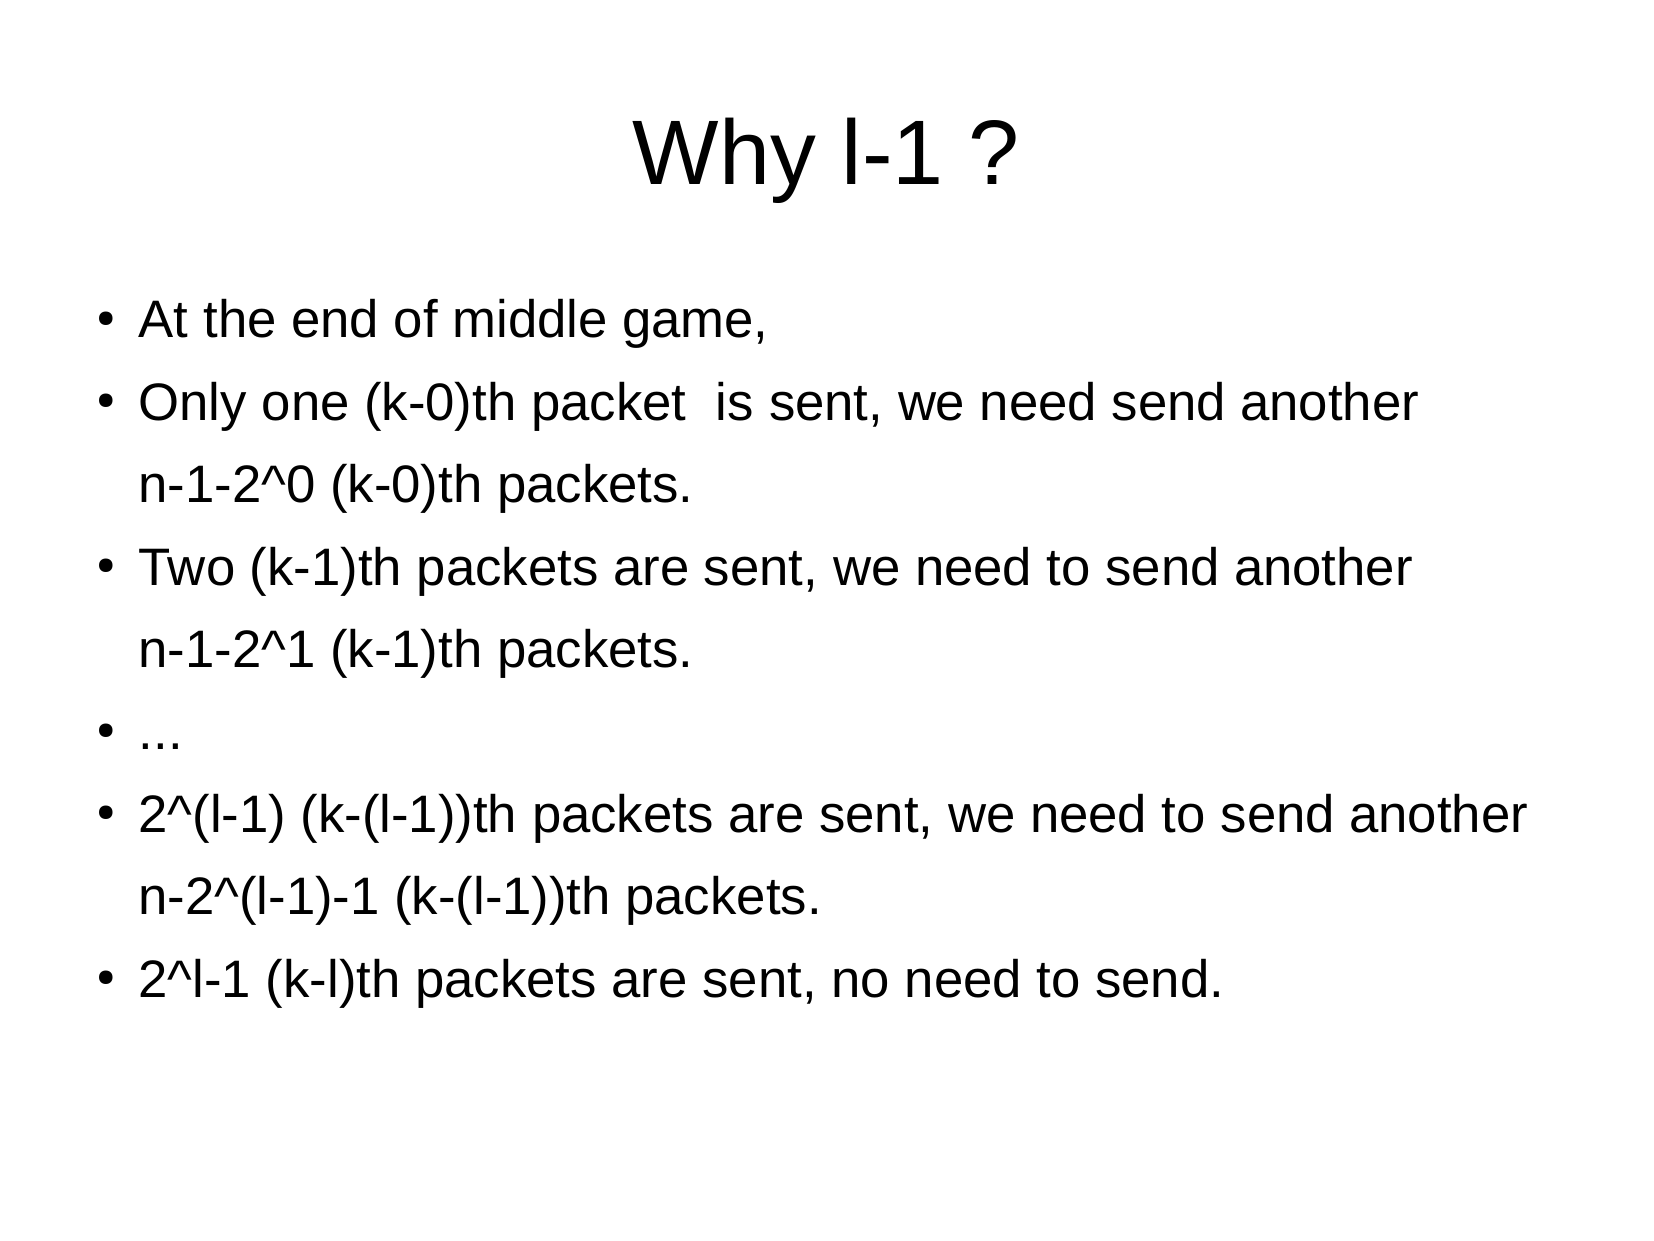

# Why l-1 ?
At the end of middle game,
Only one (k-0)th packet is sent, we need send another
n-1-2^0 (k-0)th packets.
Two (k-1)th packets are sent, we need to send another
n-1-2^1 (k-1)th packets.
...
2^(l-1) (k-(l-1))th packets are sent, we need to send another
n-2^(l-1)-1 (k-(l-1))th packets.
2^l-1 (k-l)th packets are sent, no need to send.